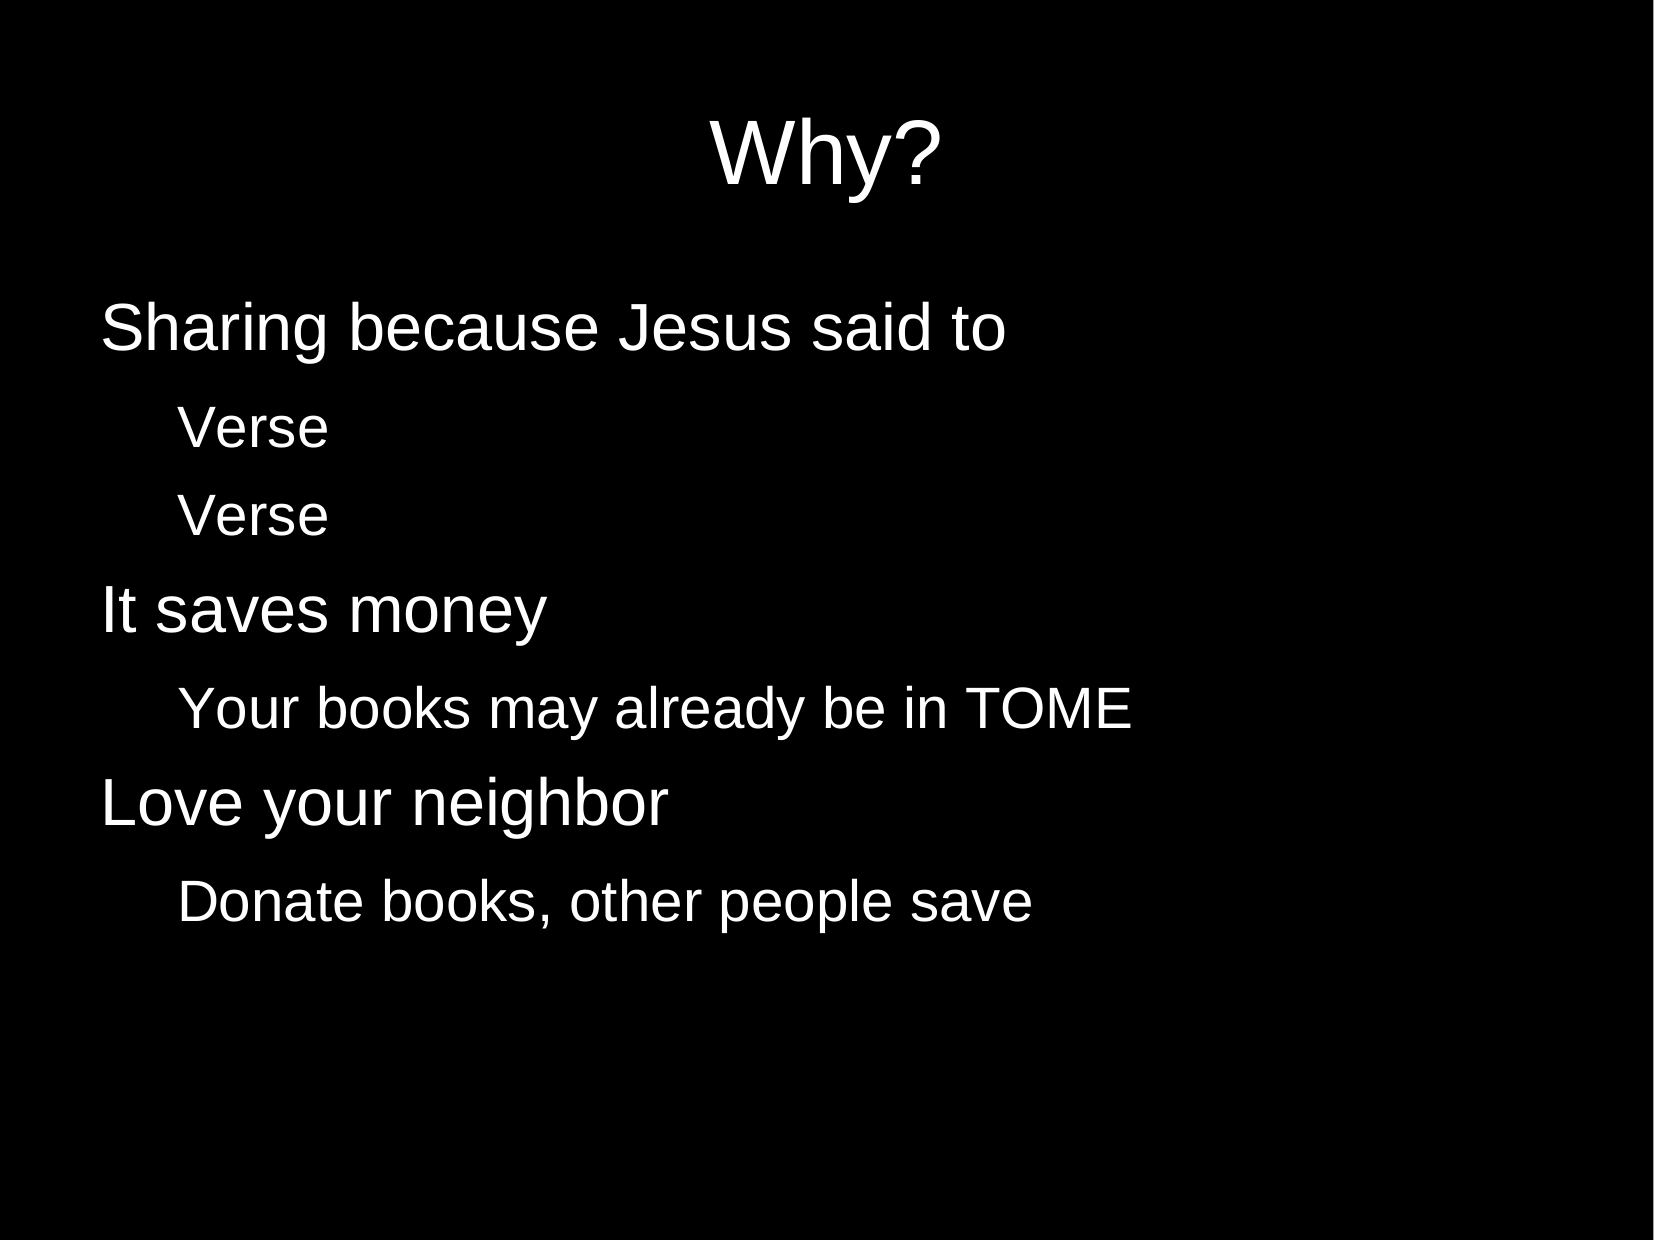

# Why?
Sharing because Jesus said to
Verse
Verse
It saves money
Your books may already be in TOME
Love your neighbor
Donate books, other people save